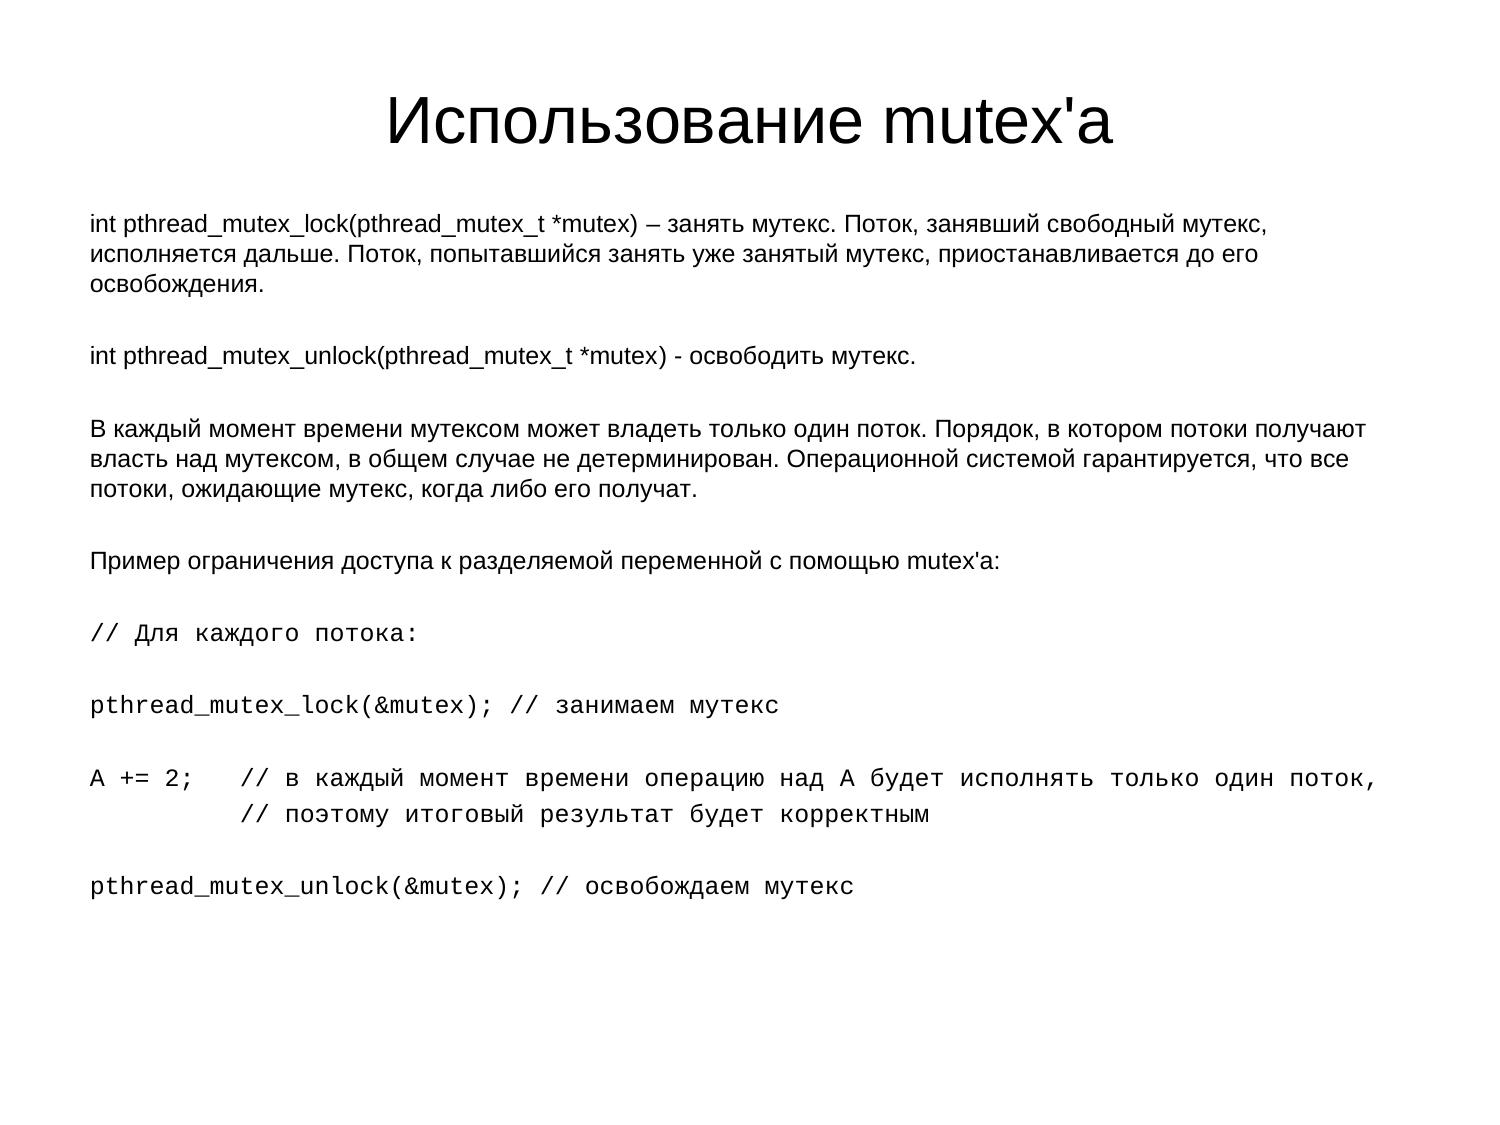

# Использование mutex'a
int pthread_mutex_lock(pthread_mutex_t *mutex) – занять мутекс. Поток, занявший свободный мутекс, исполняется дальше. Поток, попытавшийся занять уже занятый мутекс, приостанавливается до его освобождения.
int pthread_mutex_unlock(pthread_mutex_t *mutex) - освободить мутекс.
В каждый момент времени мутексом может владеть только один поток. Порядок, в котором потоки получают власть над мутексом, в общем случае не детерминирован. Операционной системой гарантируется, что все потоки, ожидающие мутекс, когда либо его получат.
Пример ограничения доступа к разделяемой переменной с помощью mutex'a:
// Для каждого потока:
pthread_mutex_lock(&mutex); // занимаем мутекс
A += 2; 	// в каждый момент времени операцию над A будет исполнять только один поток,
	// поэтому итоговый результат будет корректным
pthread_mutex_unlock(&mutex); // освобождаем мутекс